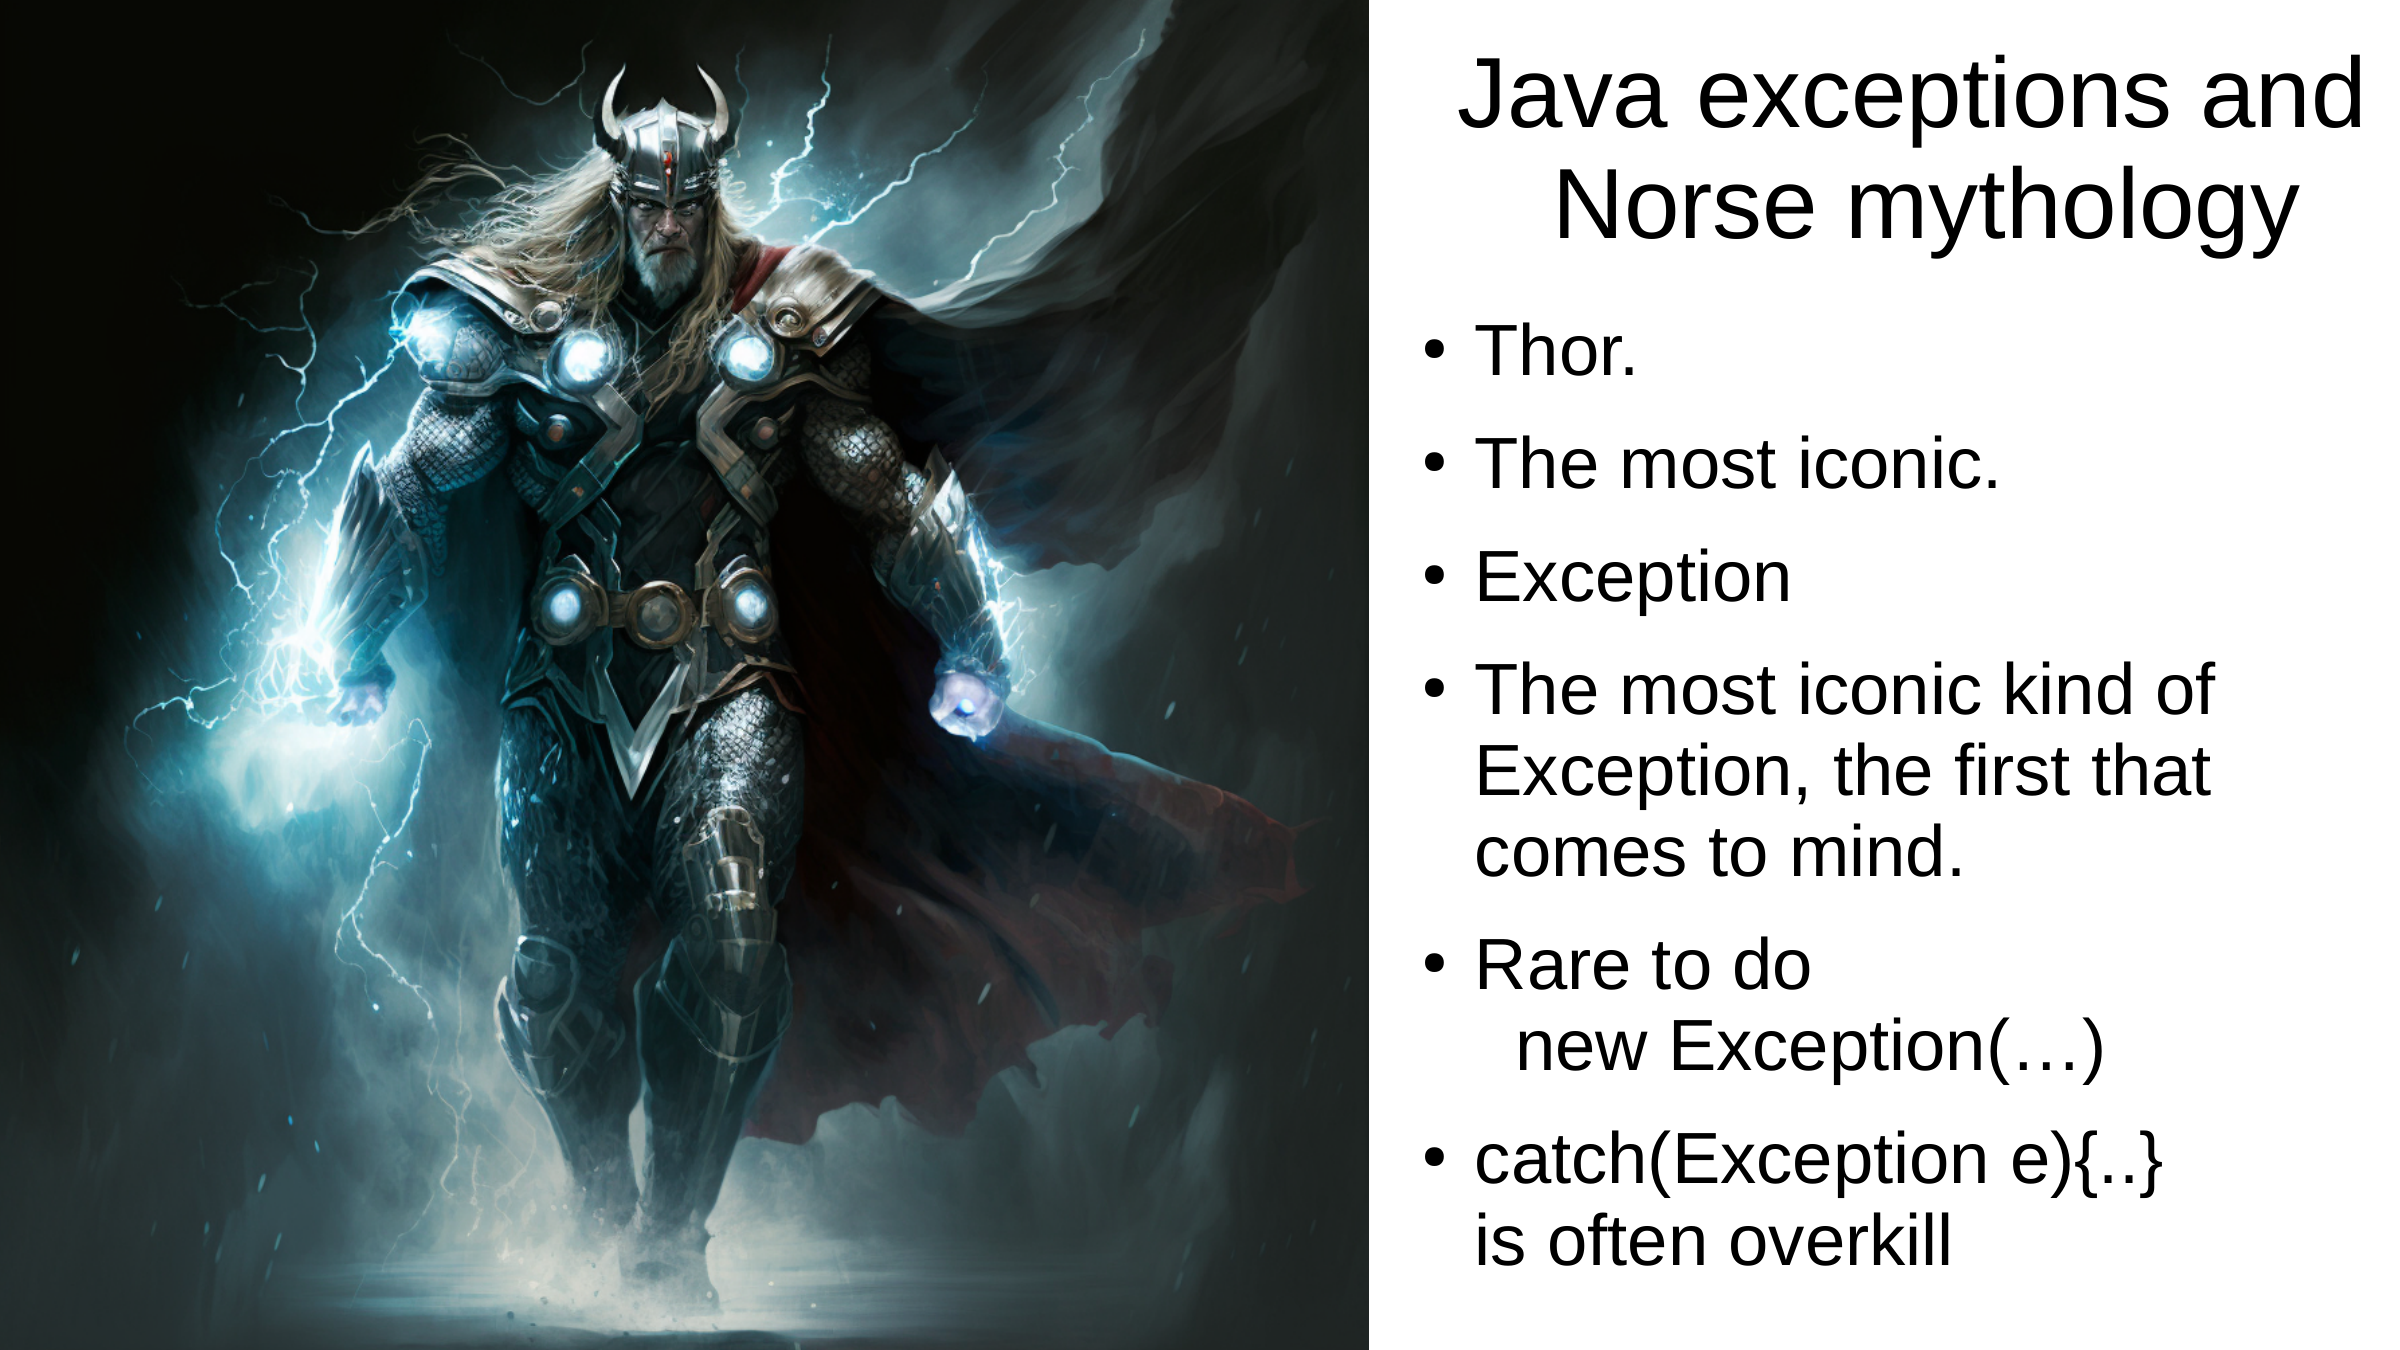

# Java exceptions and Norse mythology
Thor.
The most iconic.
Exception
The most iconic kind of Exception, the first that comes to mind.
Rare to do
 new Exception(…)
catch(Exception e){..}
is often overkill